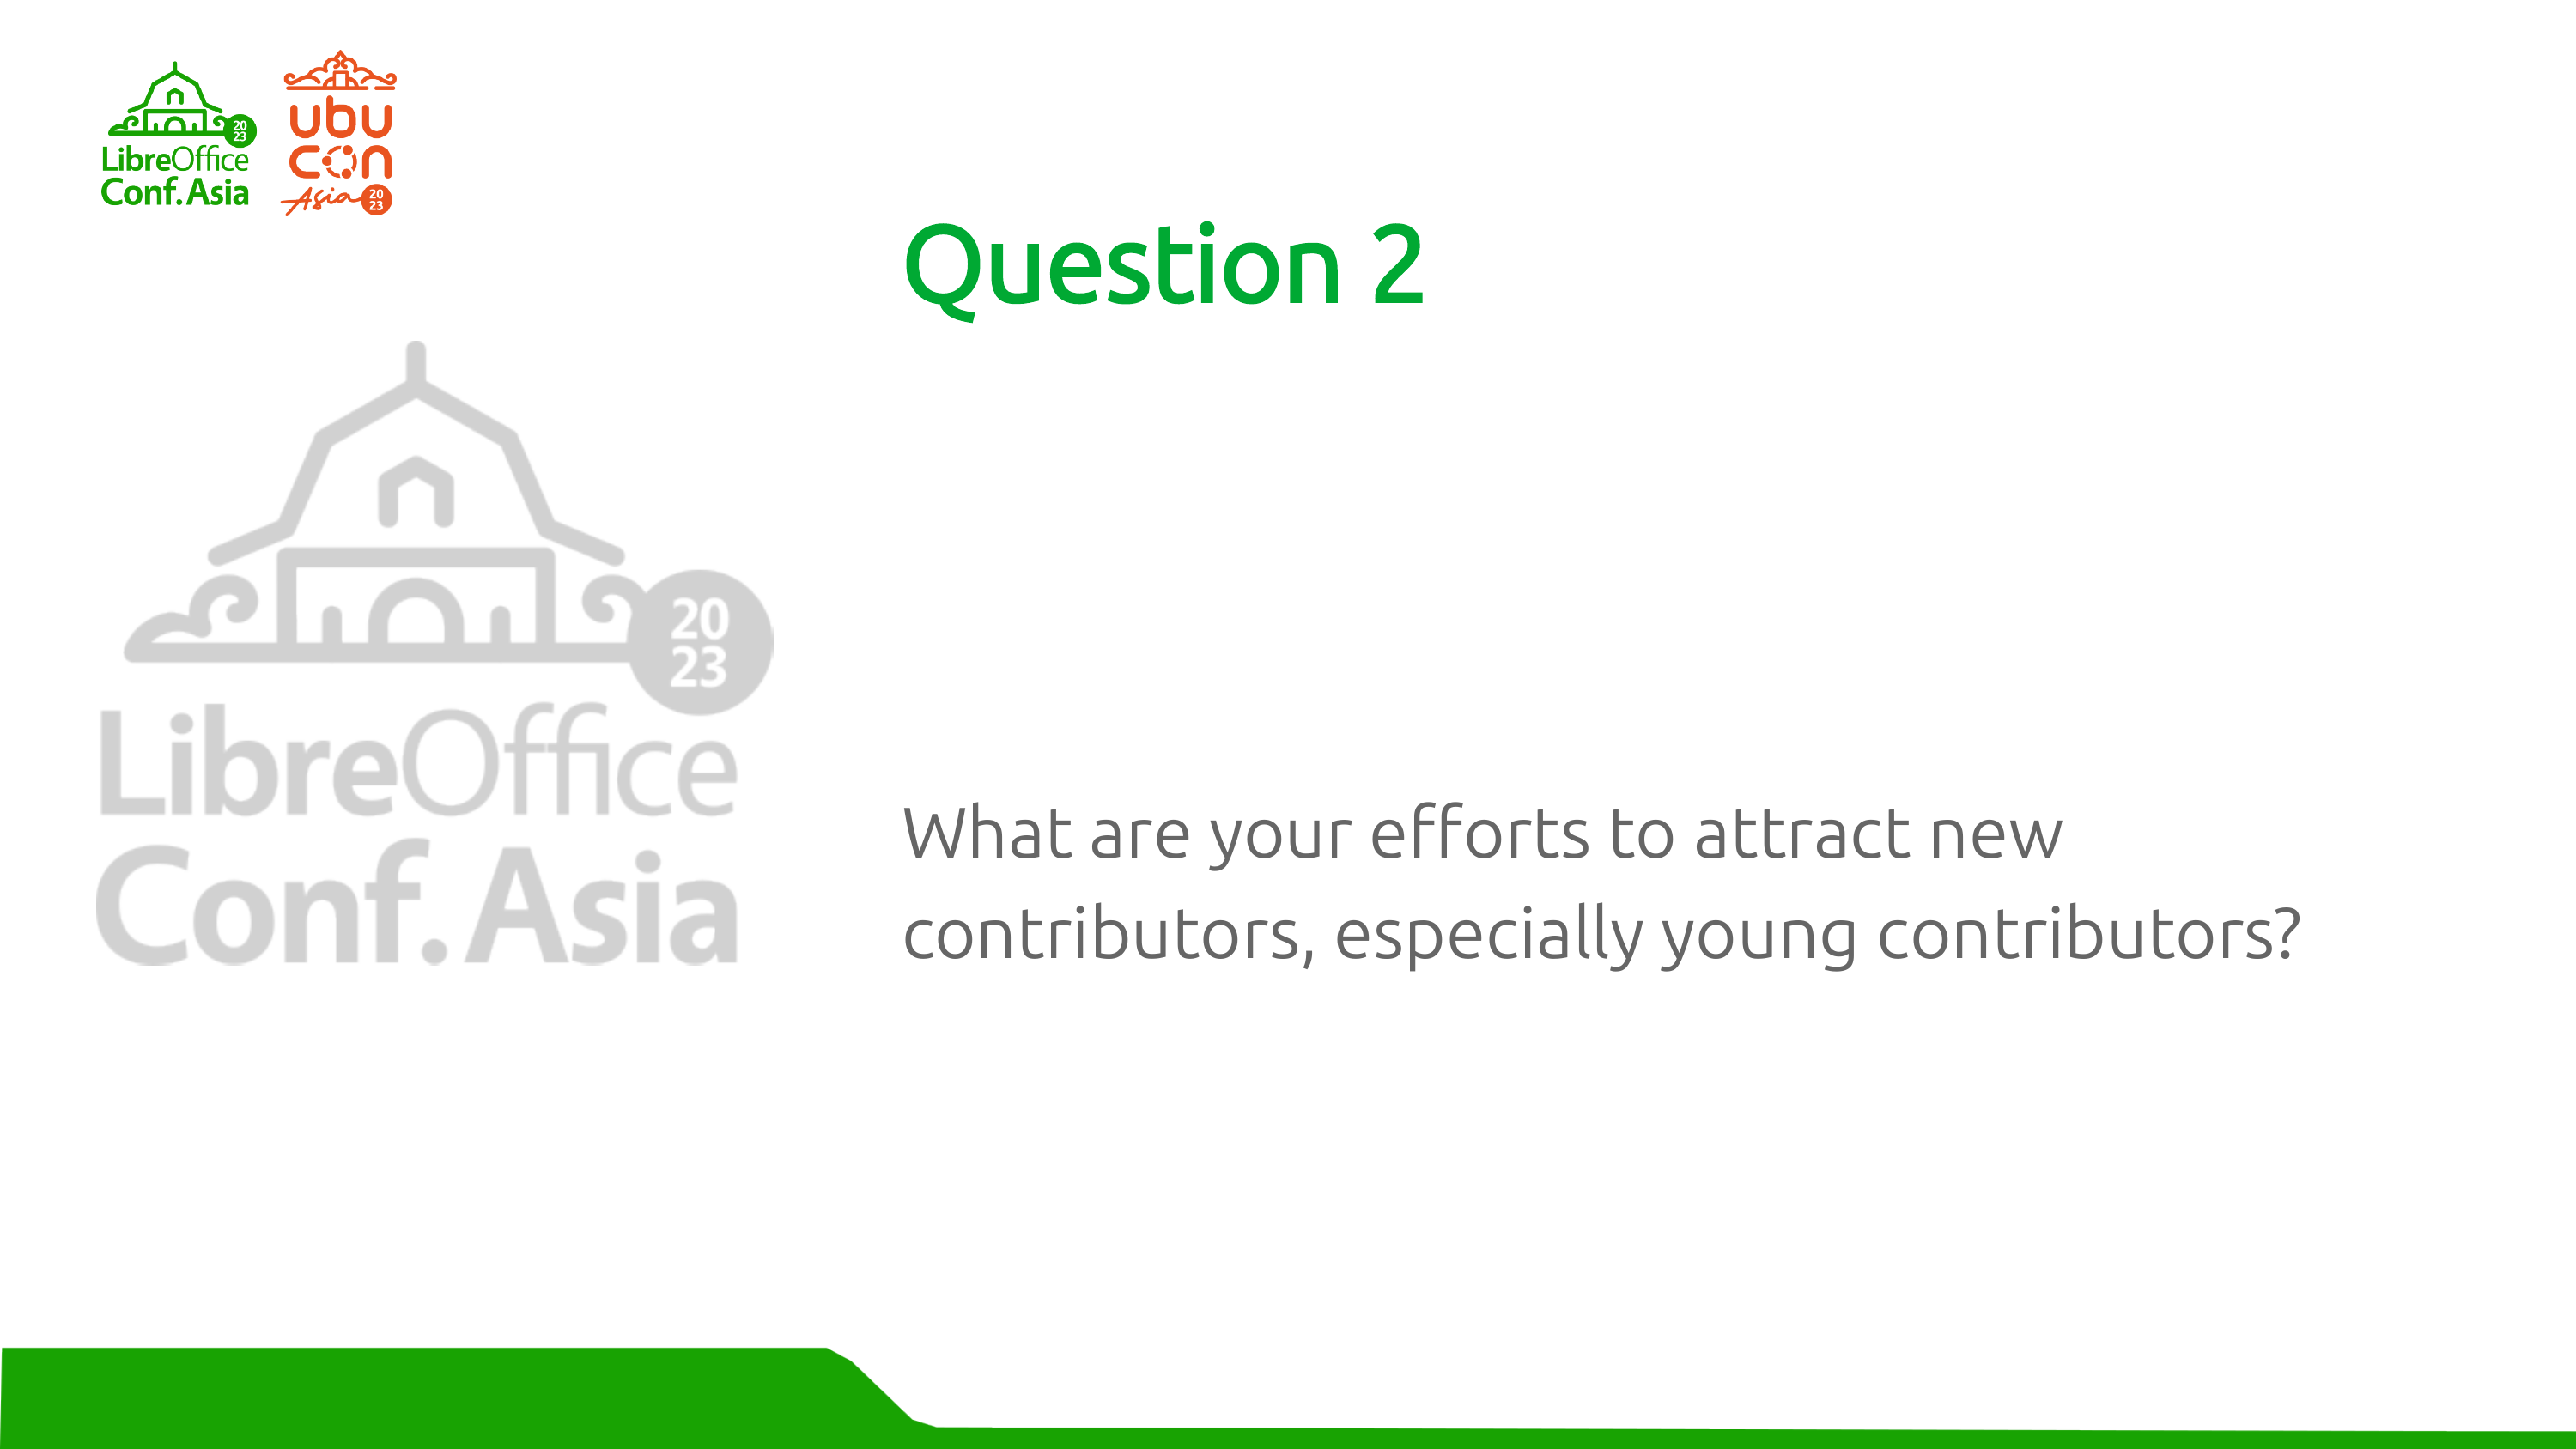

Question 2
# What are your efforts to attract new contributors, especially young contributors?